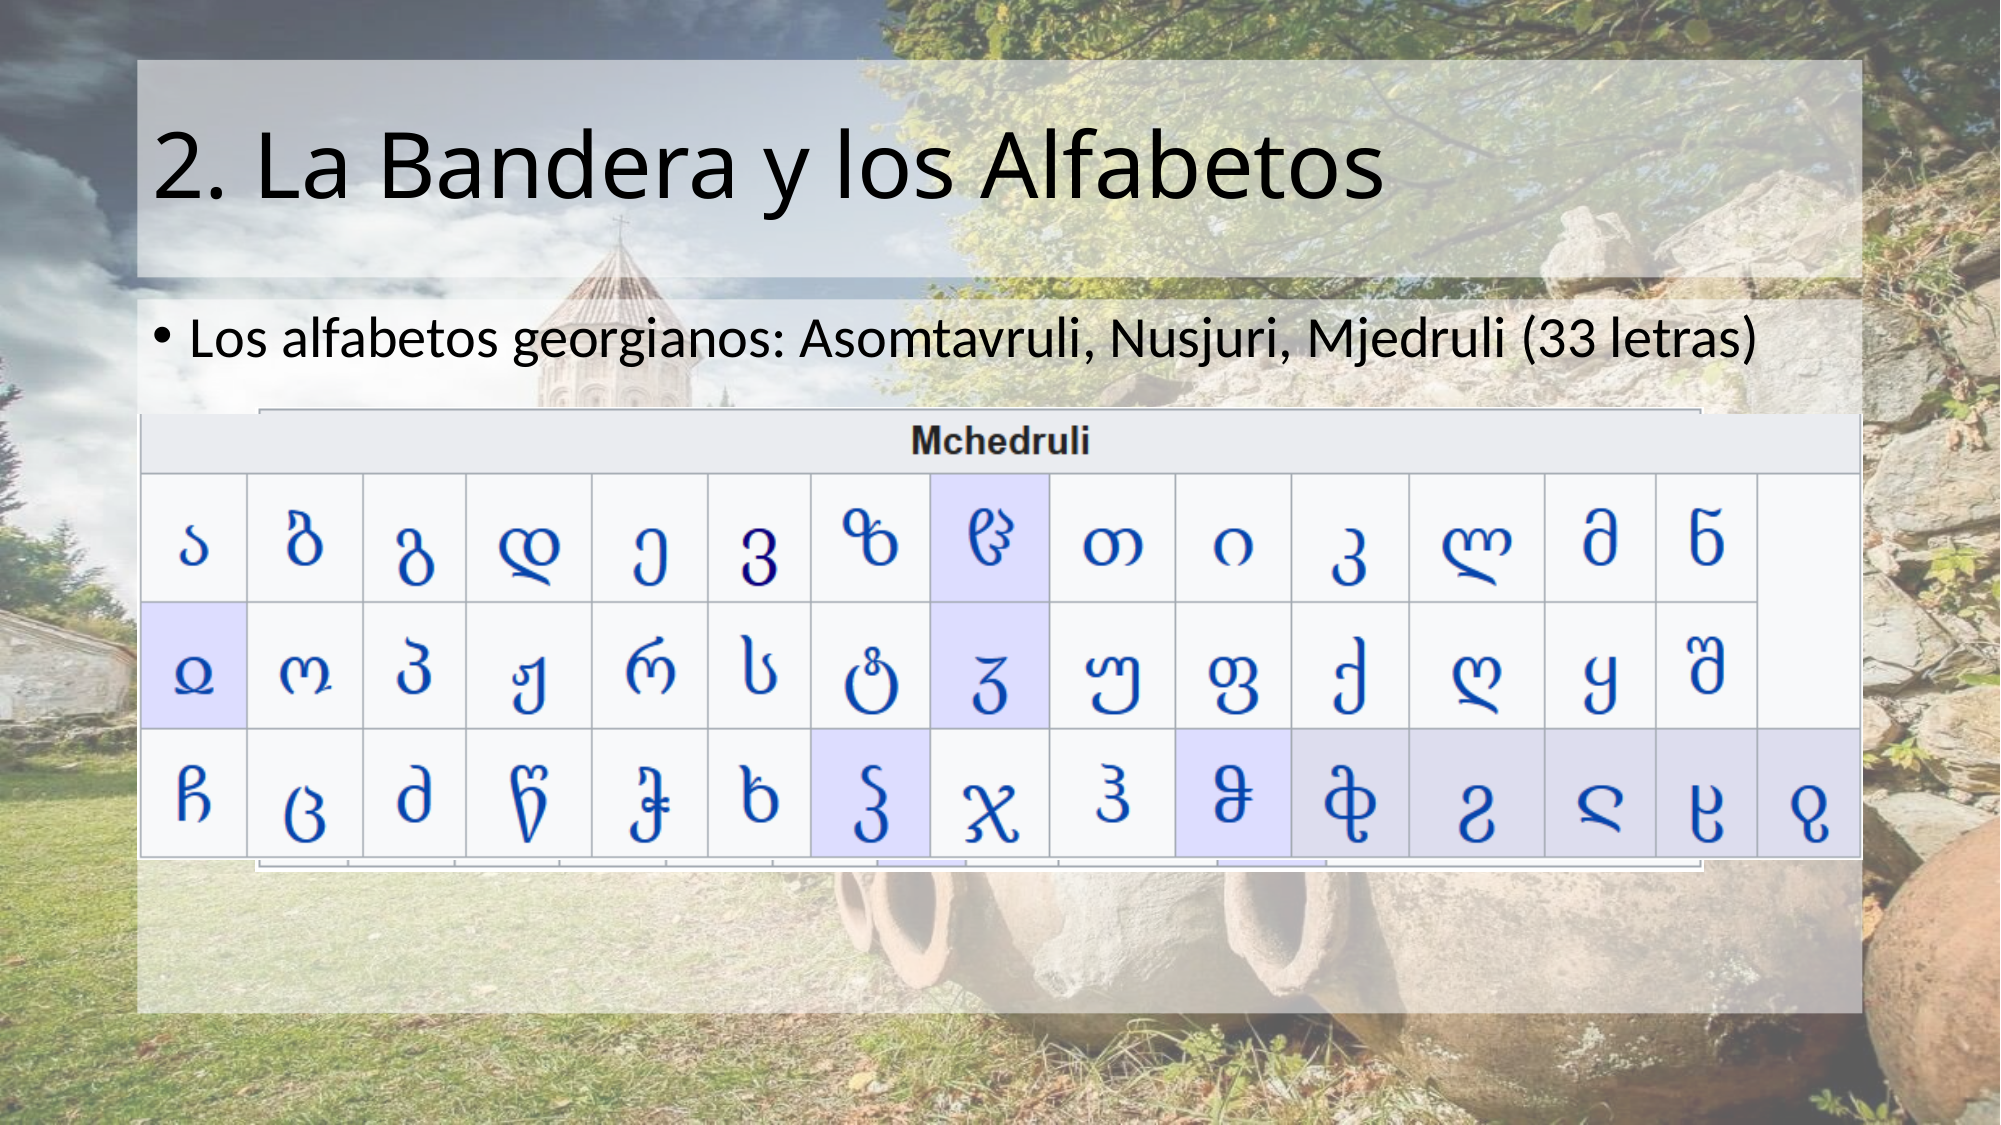

# 2. La Bandera y los Alfabetos
Los alfabetos georgianos: Asomtavruli, Nusjuri, Mjedruli (33 letras)